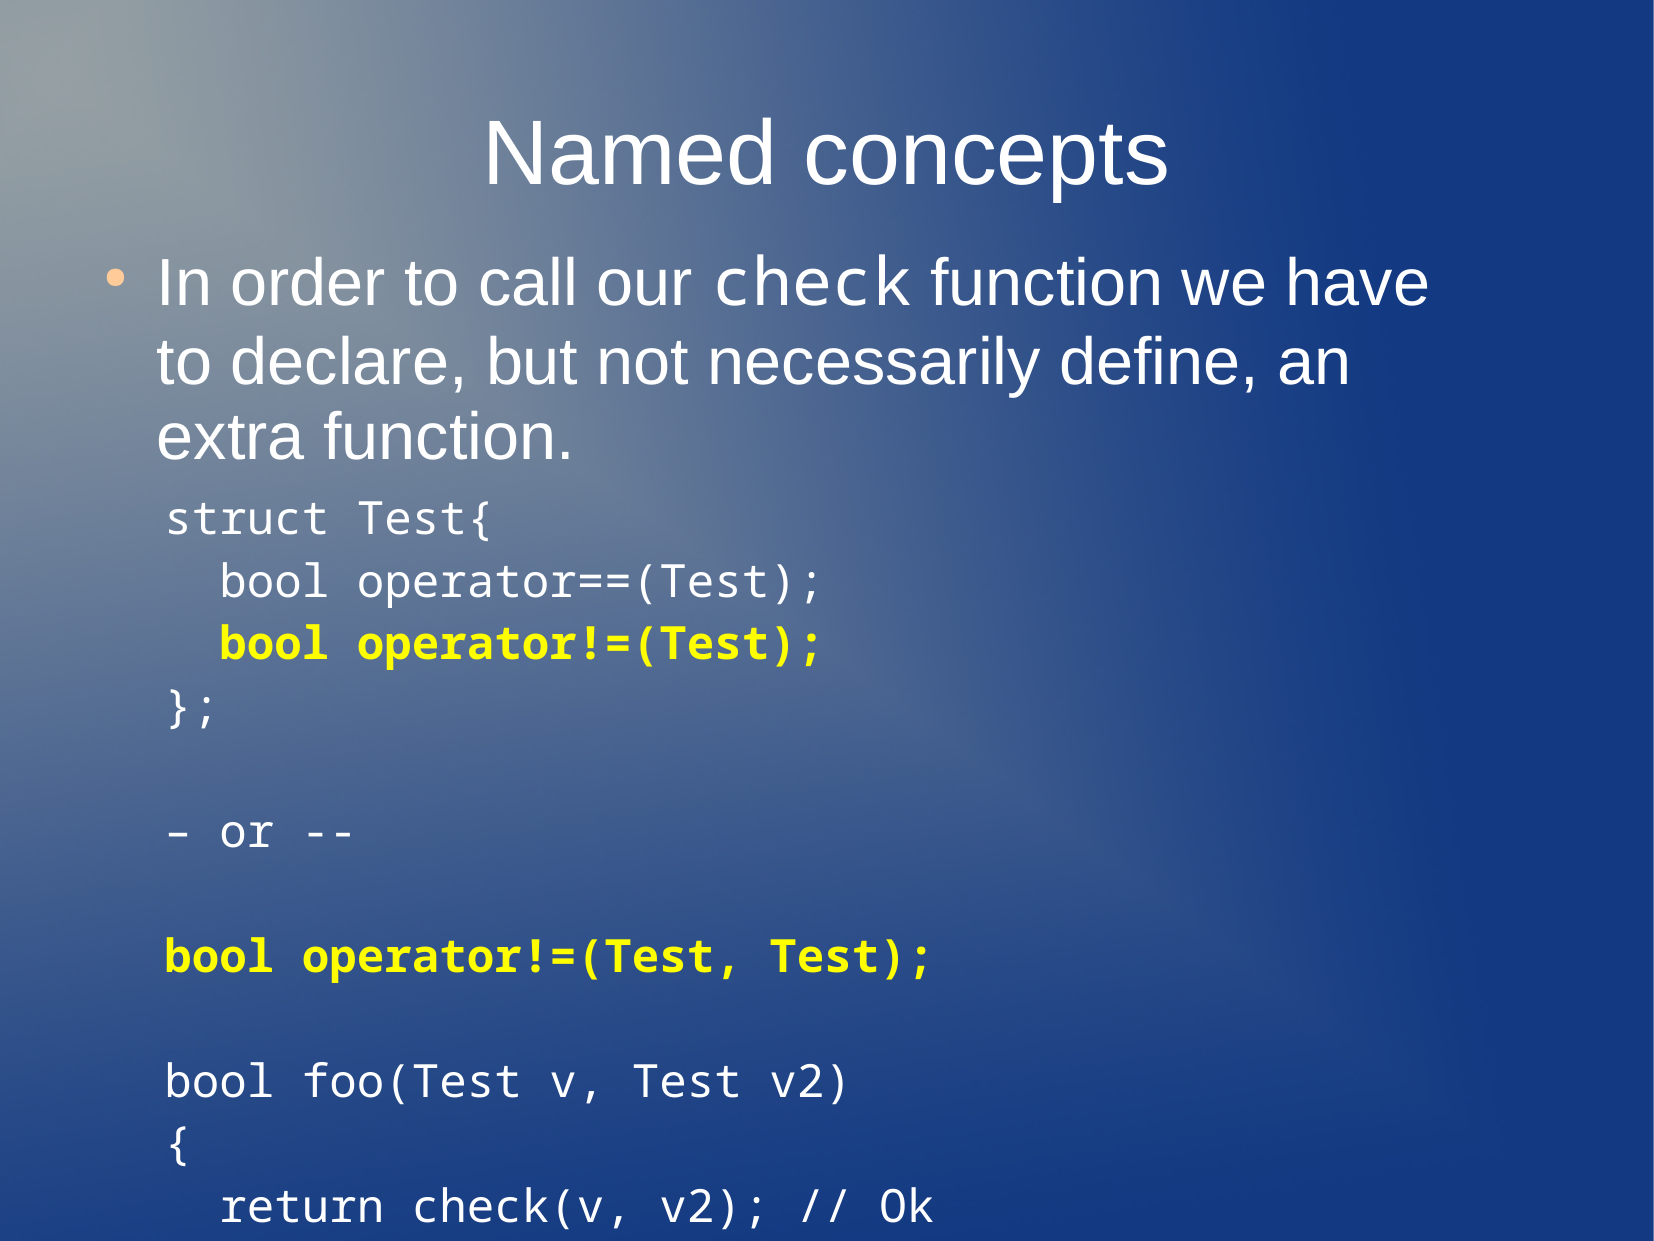

# Named concepts
In order to call our check function we have to declare, but not necessarily define, an extra function.
struct Test{
 bool operator==(Test);
 bool operator!=(Test);
};
– or --
bool operator!=(Test, Test);
bool foo(Test v, Test v2)
{
 return check(v, v2); // Ok
}